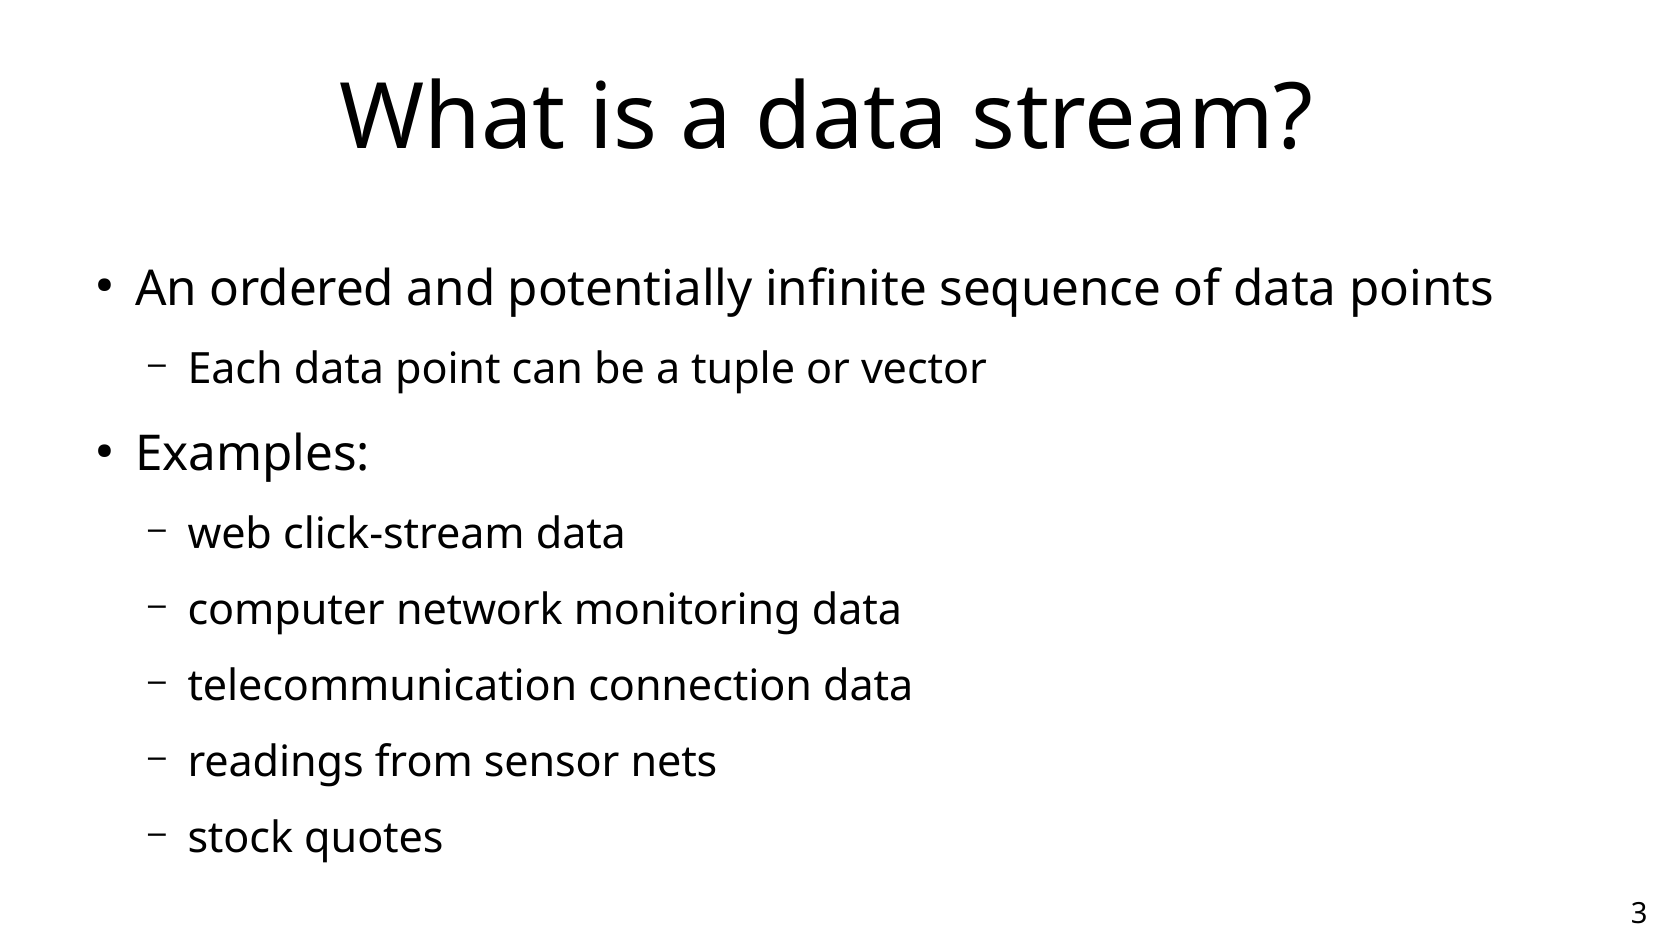

# What is a data stream?
An ordered and potentially infinite sequence of data points
Each data point can be a tuple or vector
Examples:
web click-stream data
computer network monitoring data
telecommunication connection data
readings from sensor nets
stock quotes
3